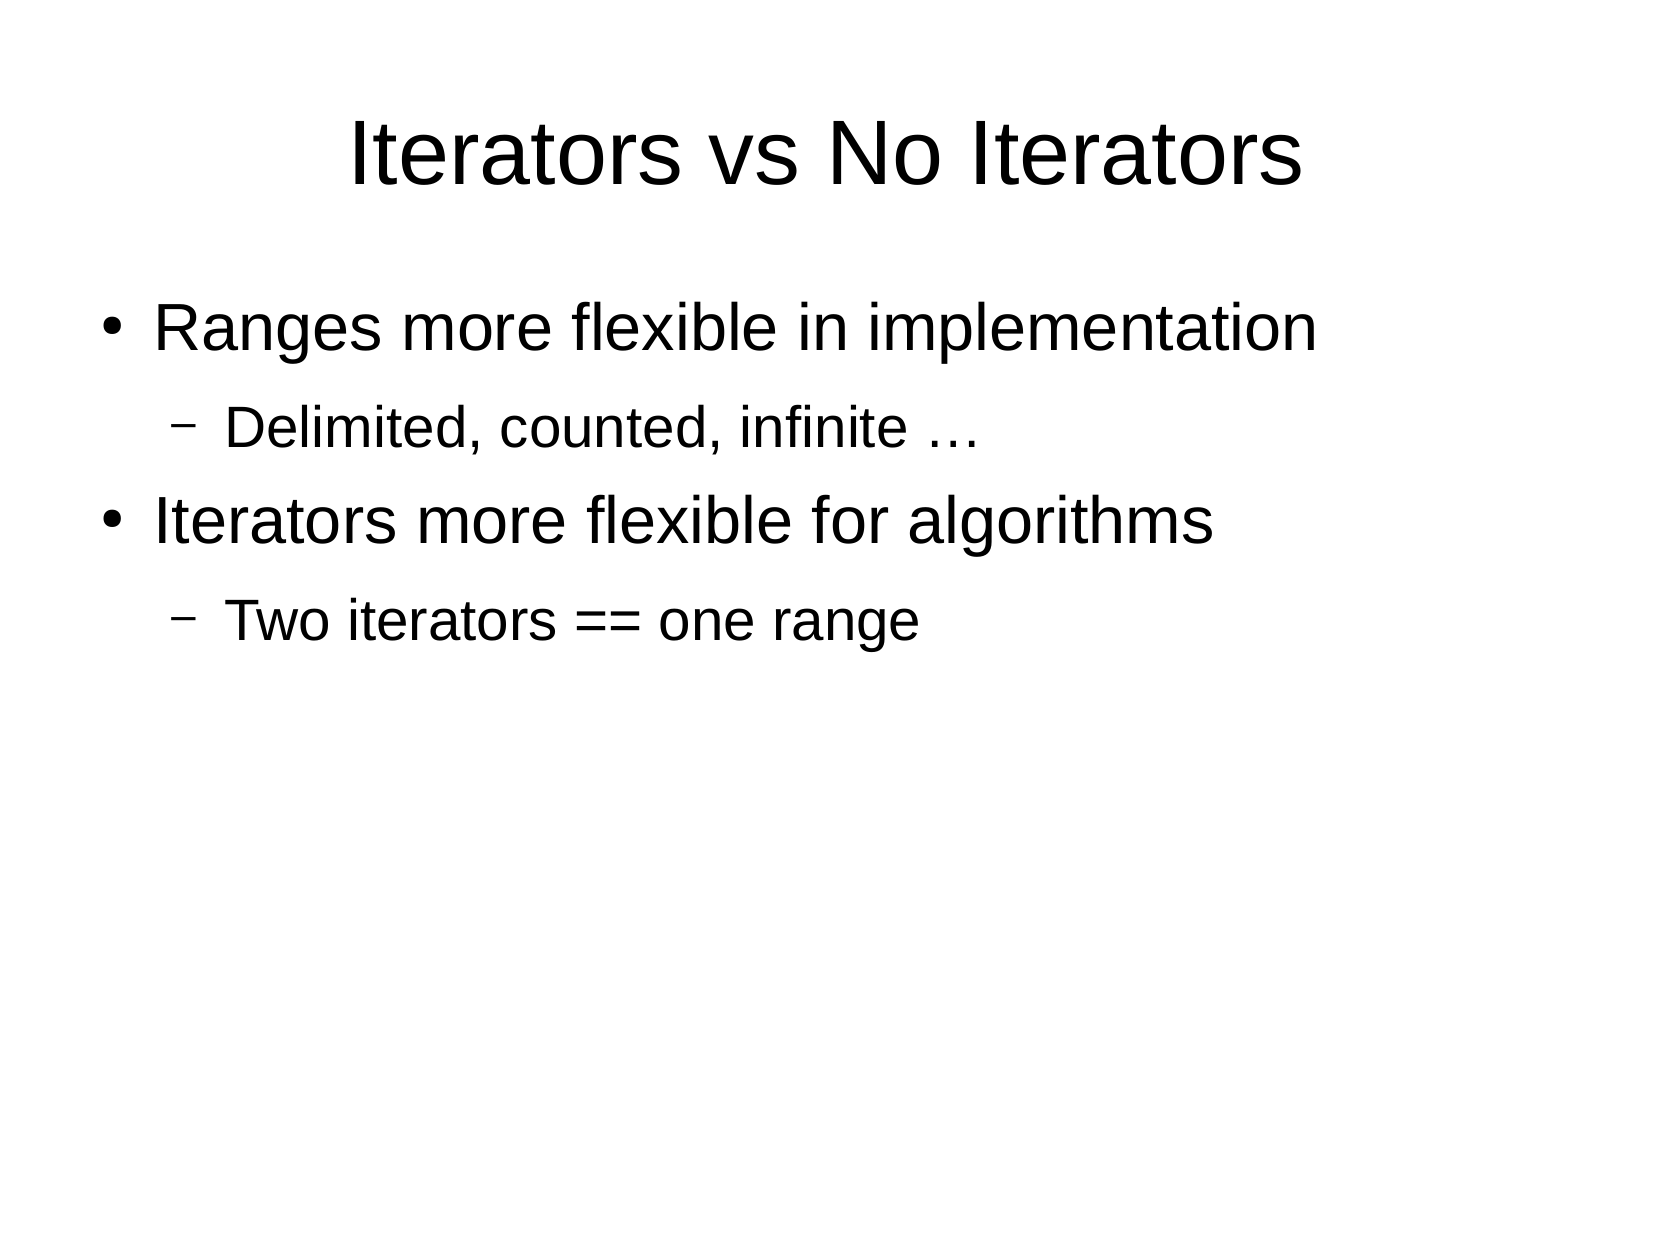

# Iterators vs No Iterators
Ranges more flexible in implementation
Delimited, counted, infinite …
Iterators more flexible for algorithms
Two iterators == one range